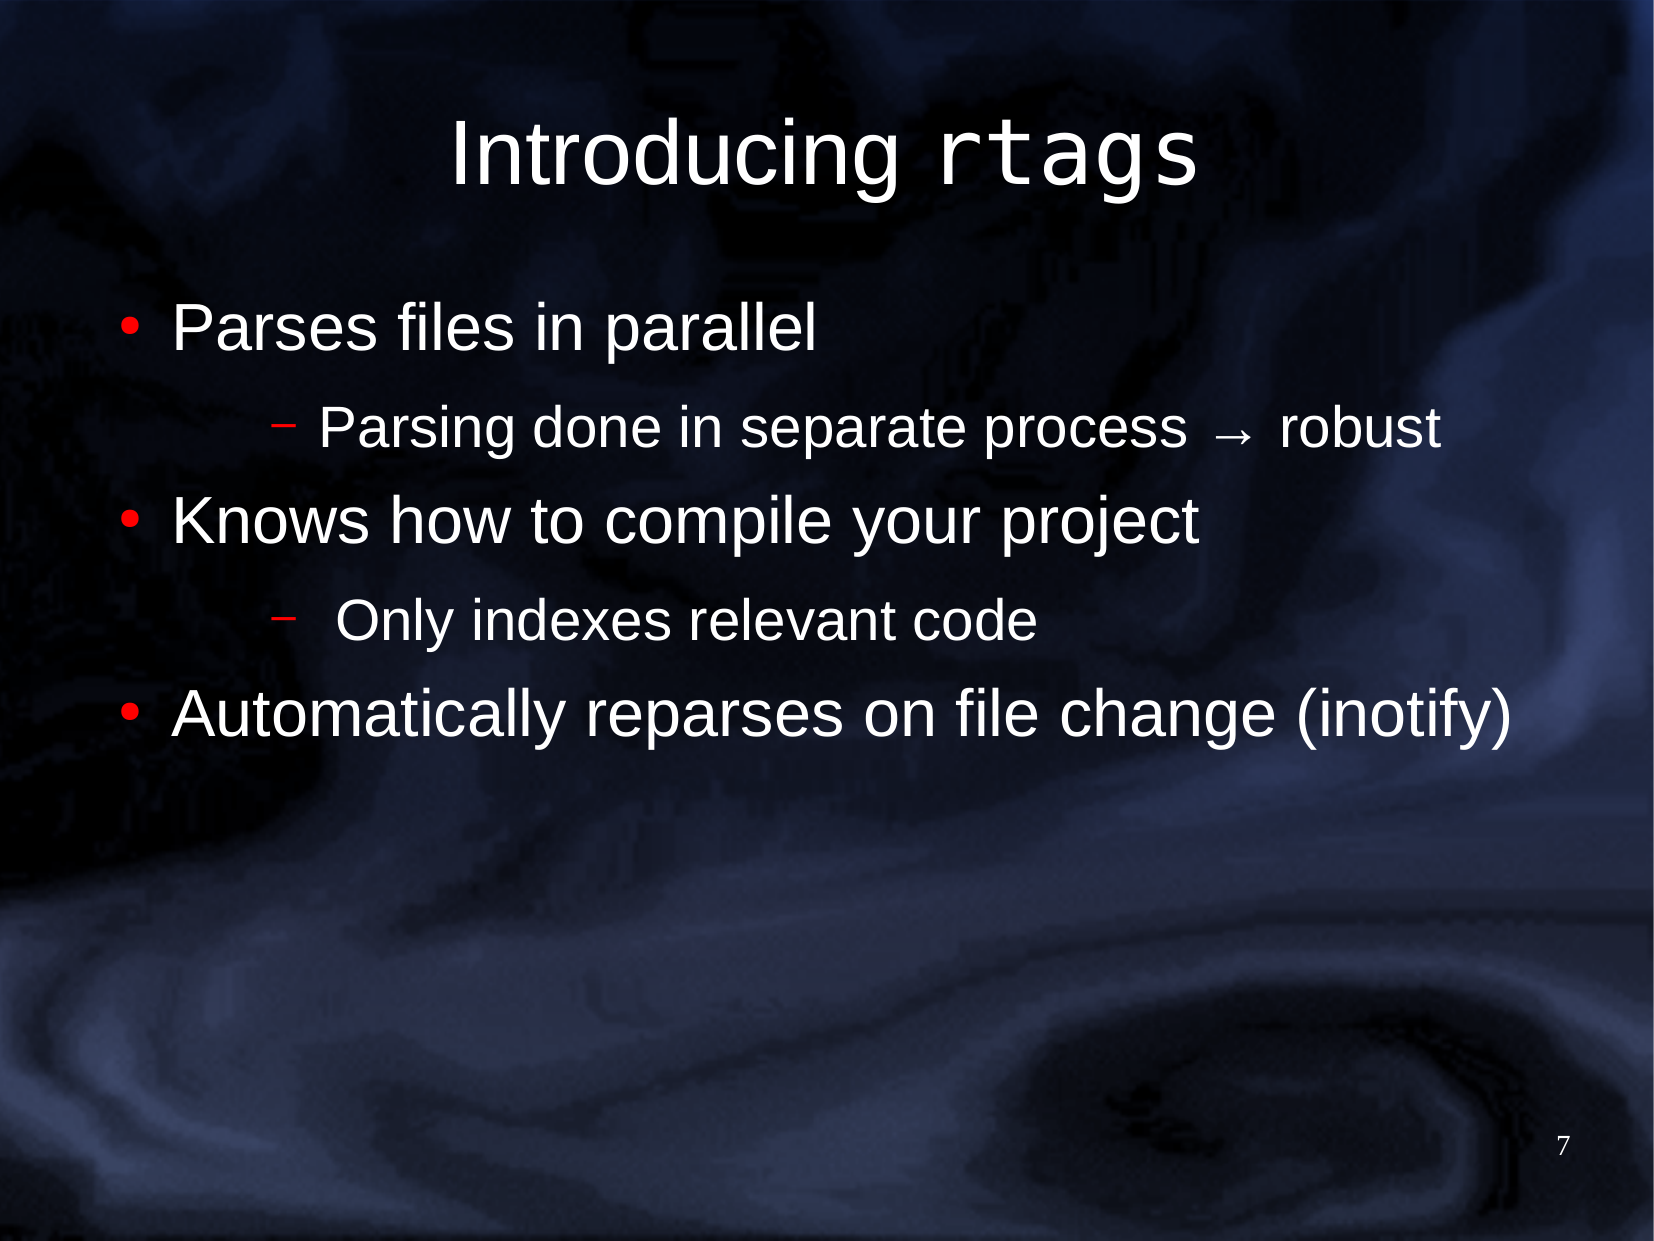

# Introducing rtags
Parses files in parallel
Parsing done in separate process → robust
Knows how to compile your project
 Only indexes relevant code
Automatically reparses on file change (inotify)
7